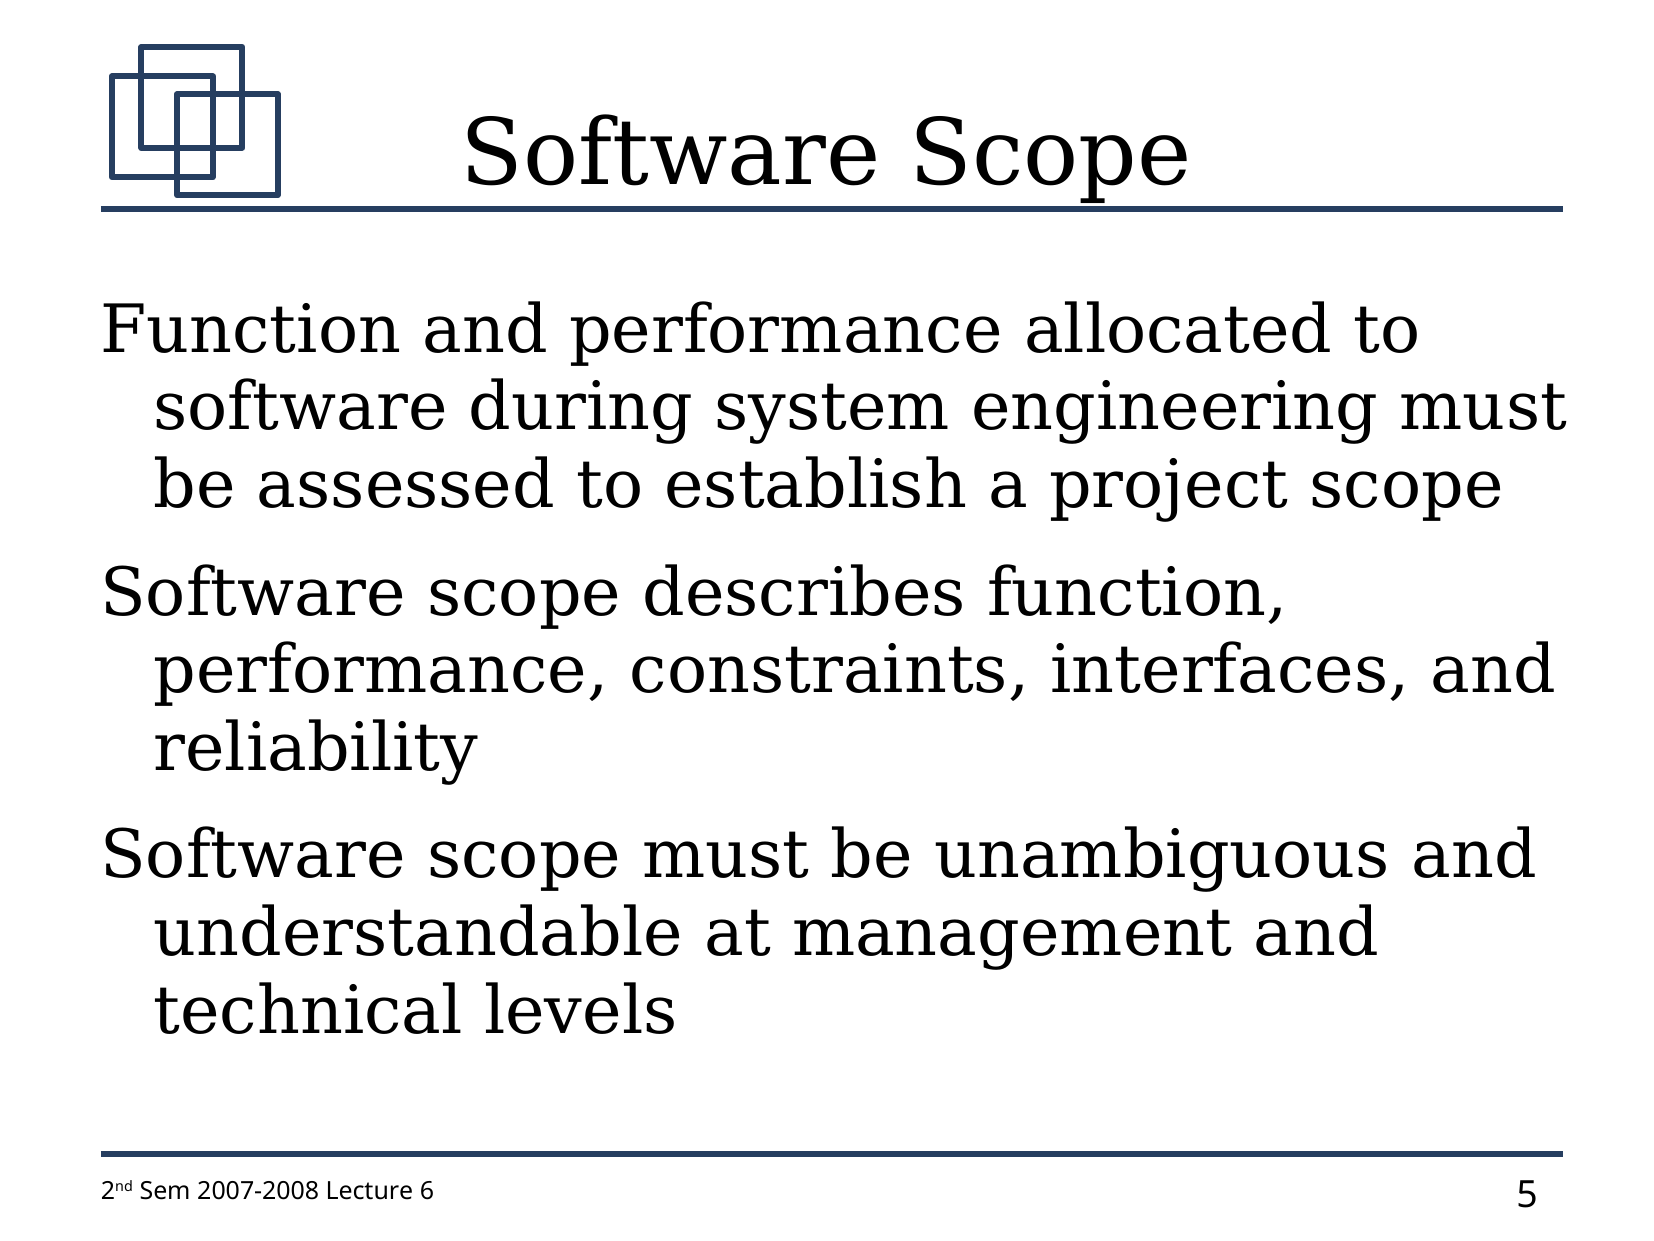

# Software Scope
Function and performance allocated to software during system engineering must be assessed to establish a project scope
Software scope describes function, performance, constraints, interfaces, and reliability
Software scope must be unambiguous and understandable at management and technical levels